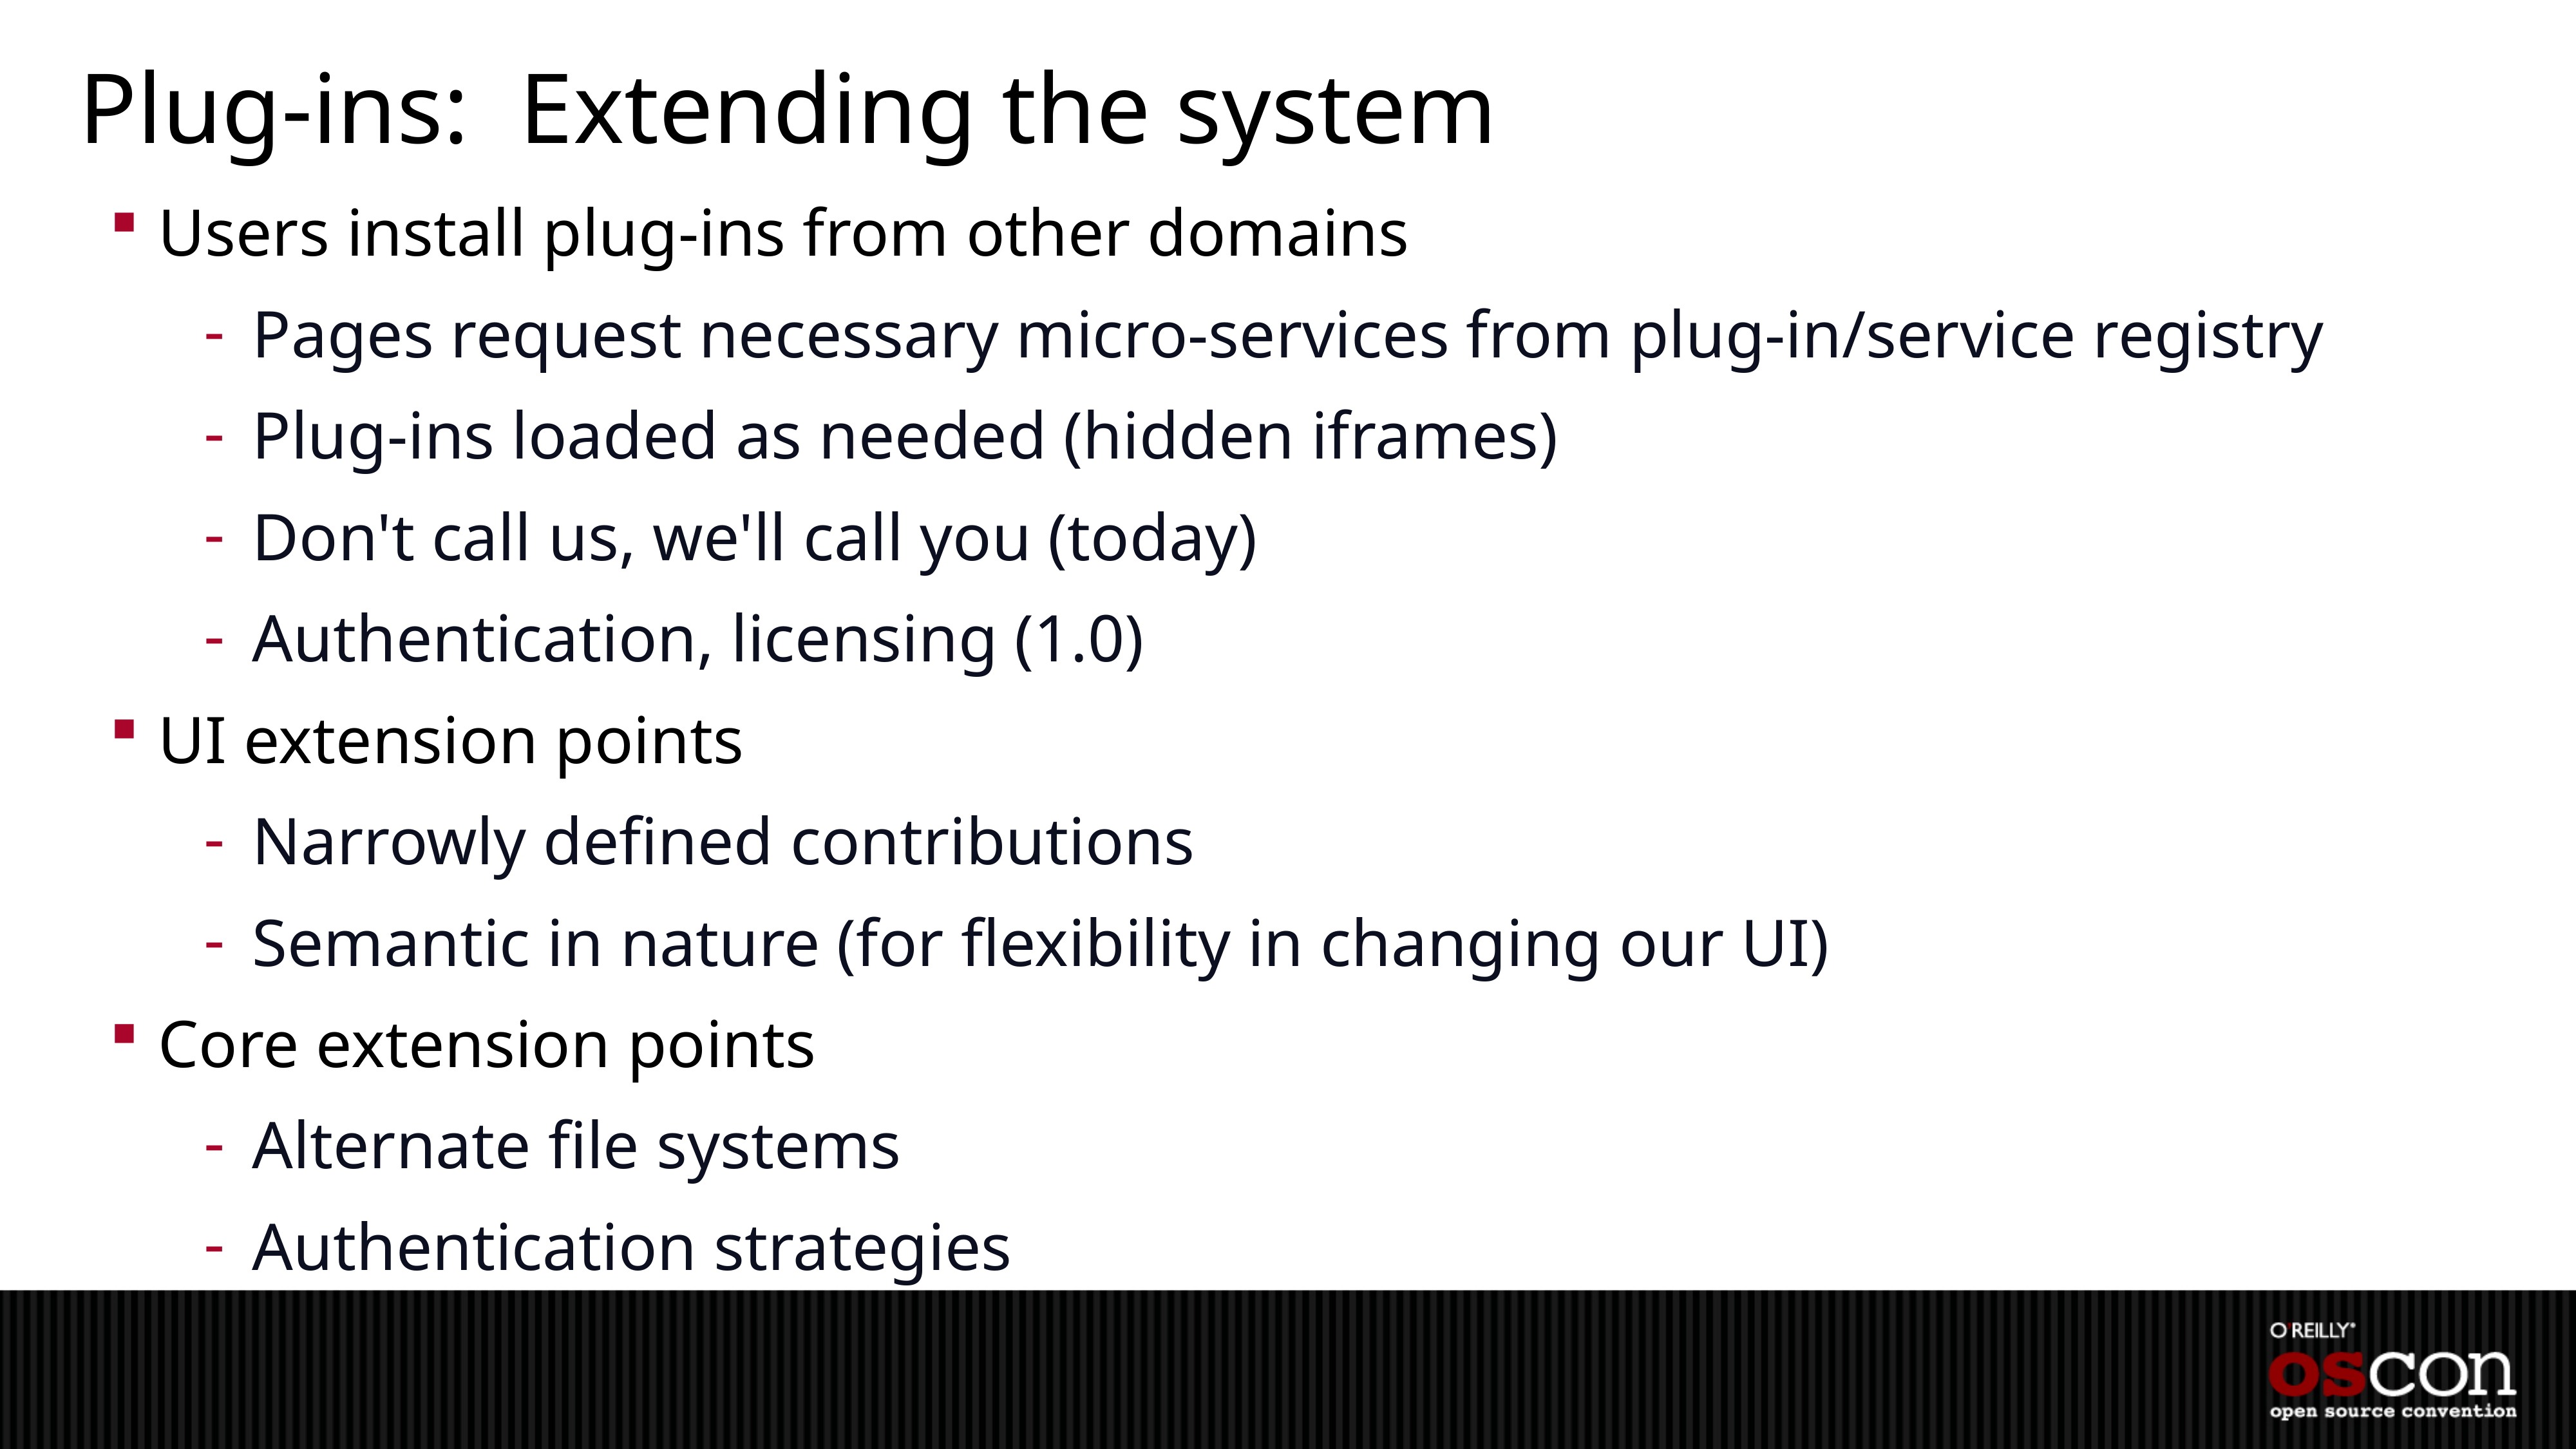

# Plug-ins: Extending the system
Users install plug-ins from other domains
Pages request necessary micro-services from plug-in/service registry
Plug-ins loaded as needed (hidden iframes)
Don't call us, we'll call you (today)
Authentication, licensing (1.0)
UI extension points
Narrowly defined contributions
Semantic in nature (for flexibility in changing our UI)
Core extension points
Alternate file systems
Authentication strategies